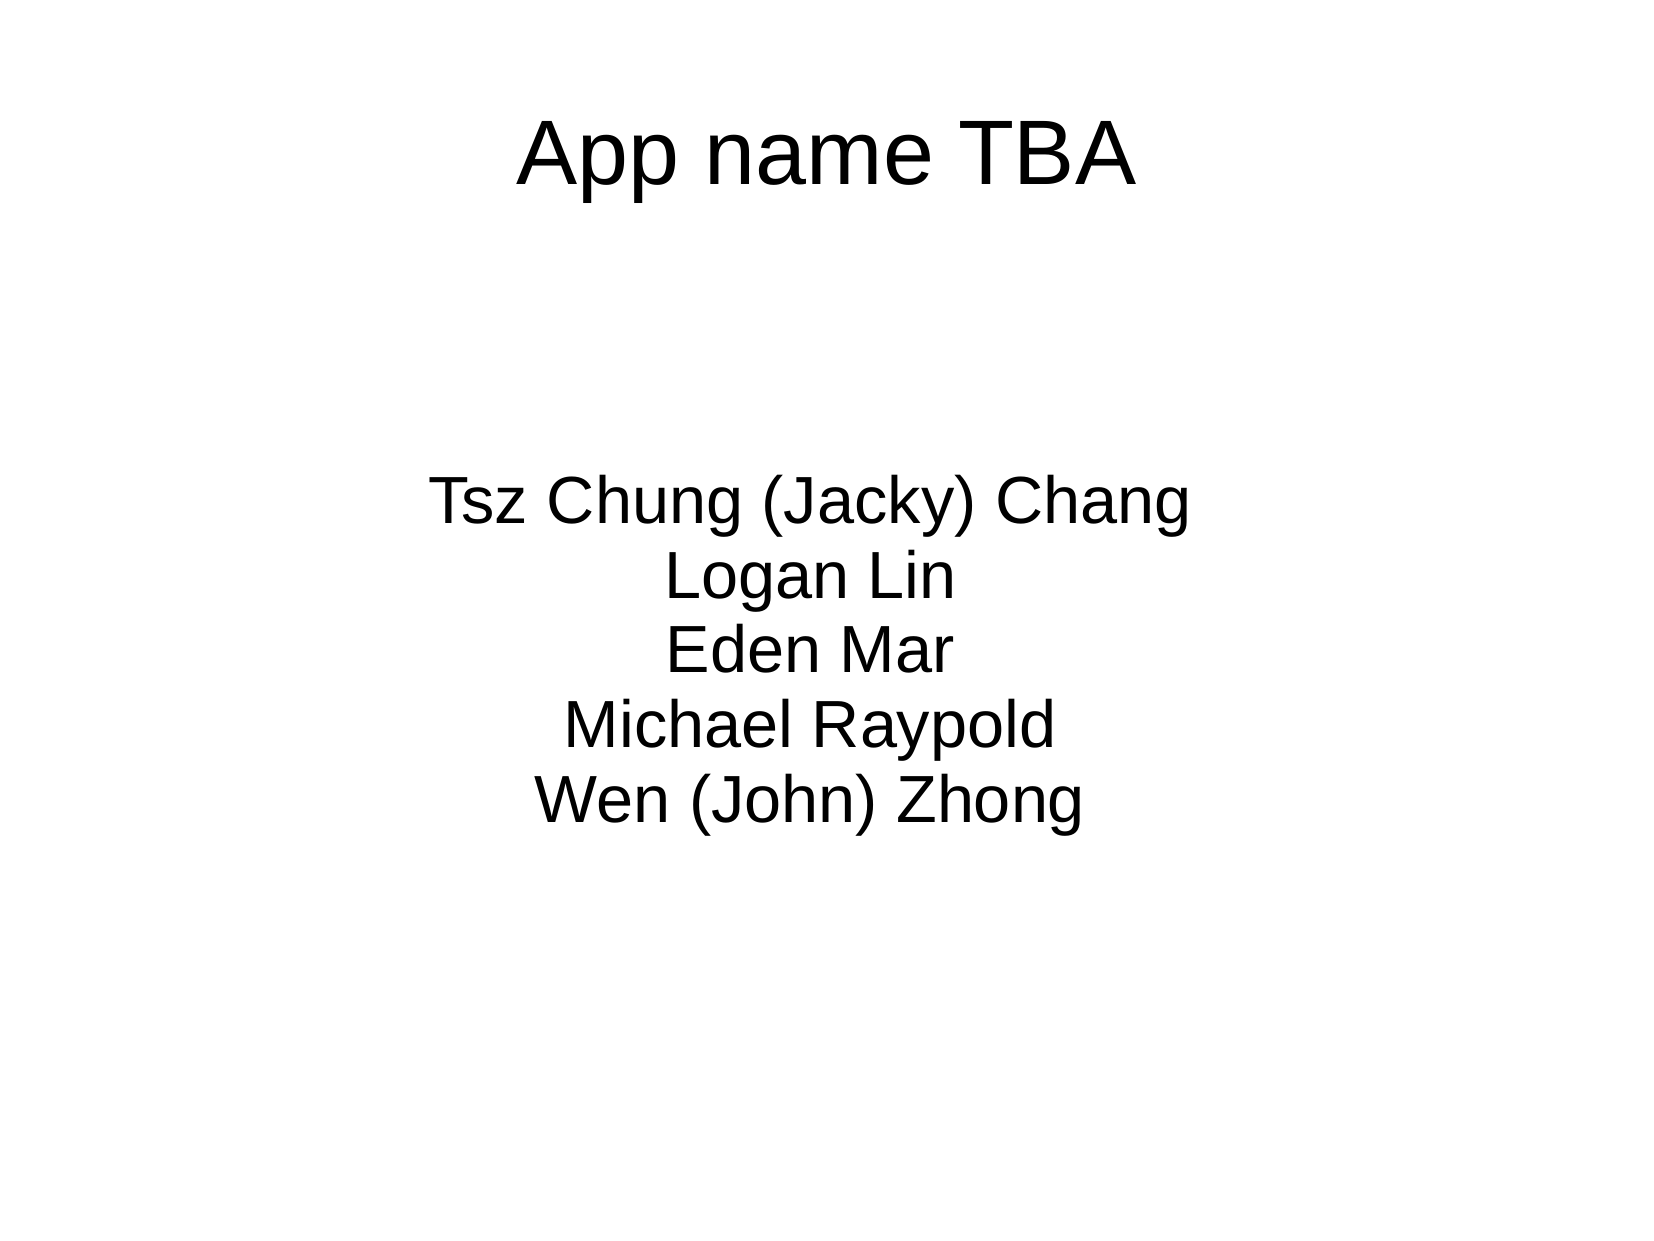

# App name TBA
Tsz Chung (Jacky) Chang
Logan Lin
Eden Mar
Michael Raypold
Wen (John) Zhong